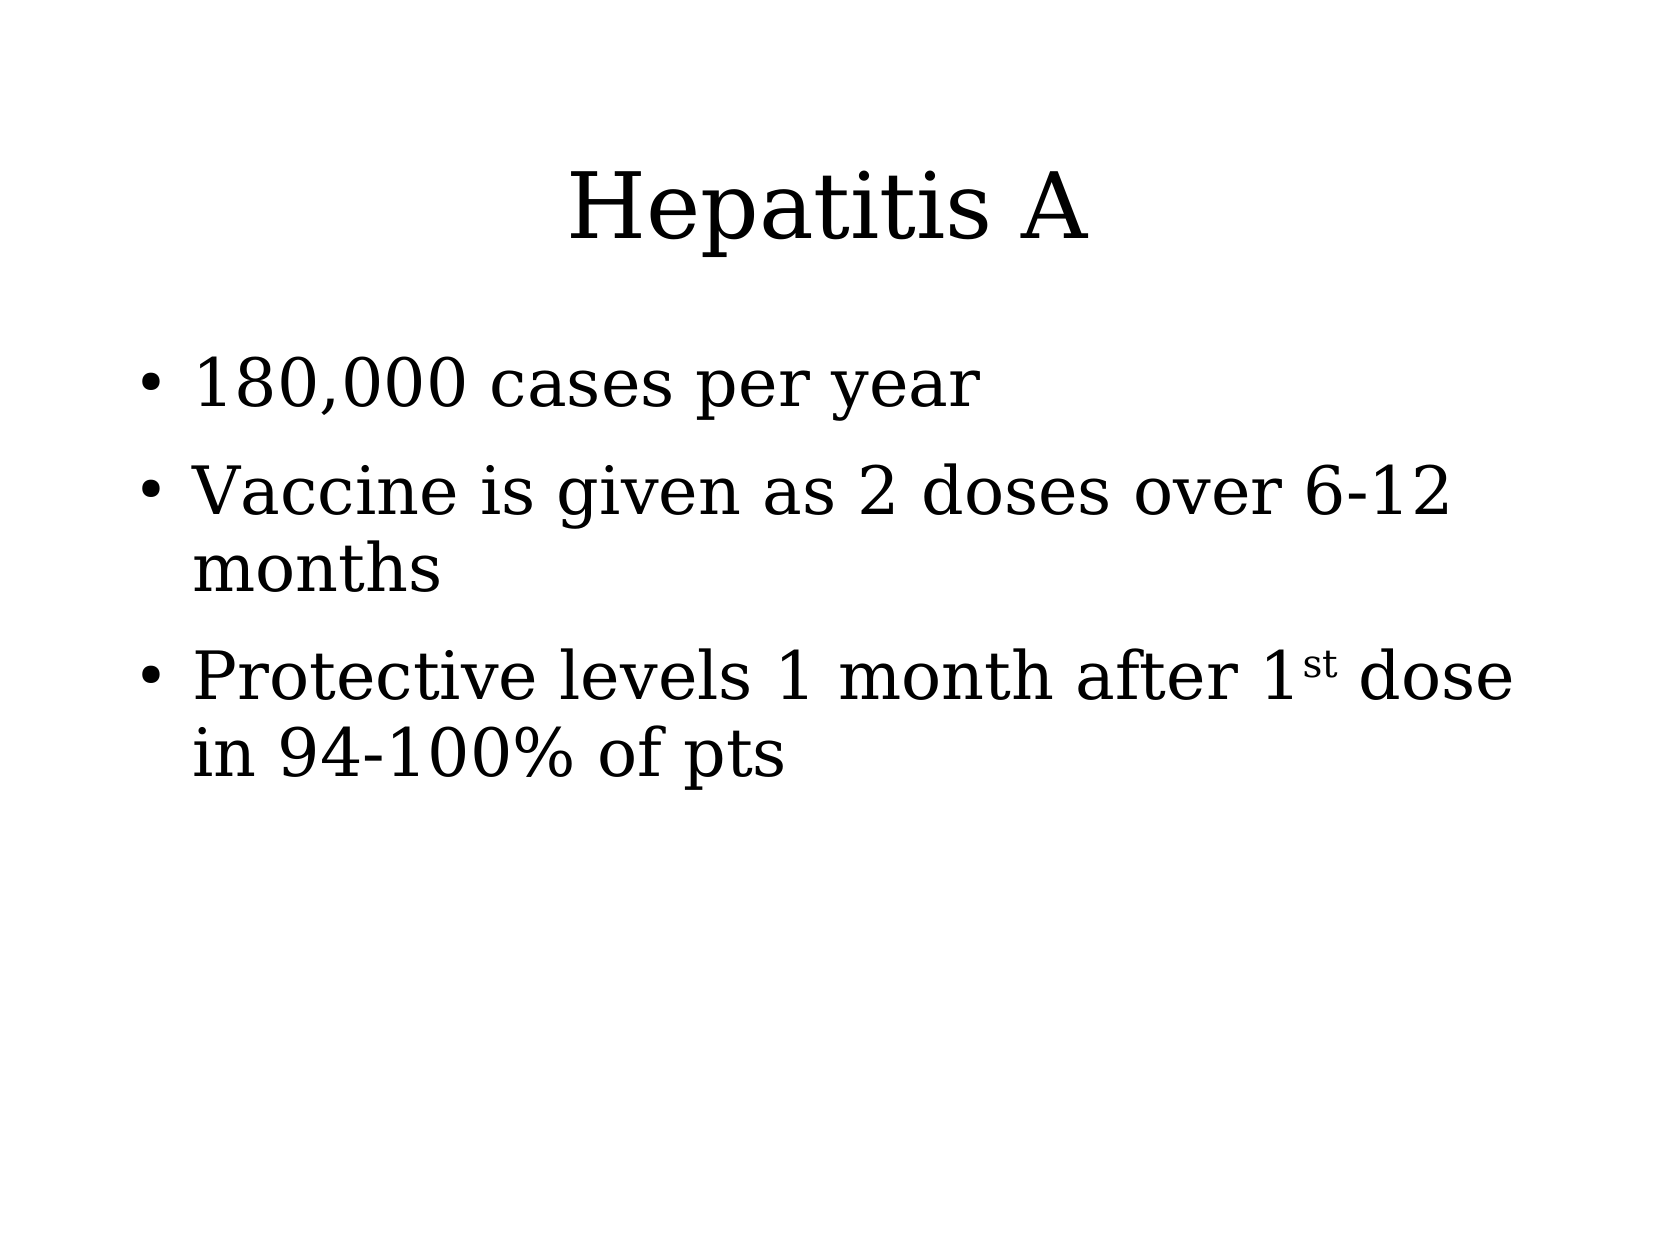

# Hepatitis A
180,000 cases per year
Vaccine is given as 2 doses over 6-12 months
Protective levels 1 month after 1st dose in 94-100% of pts